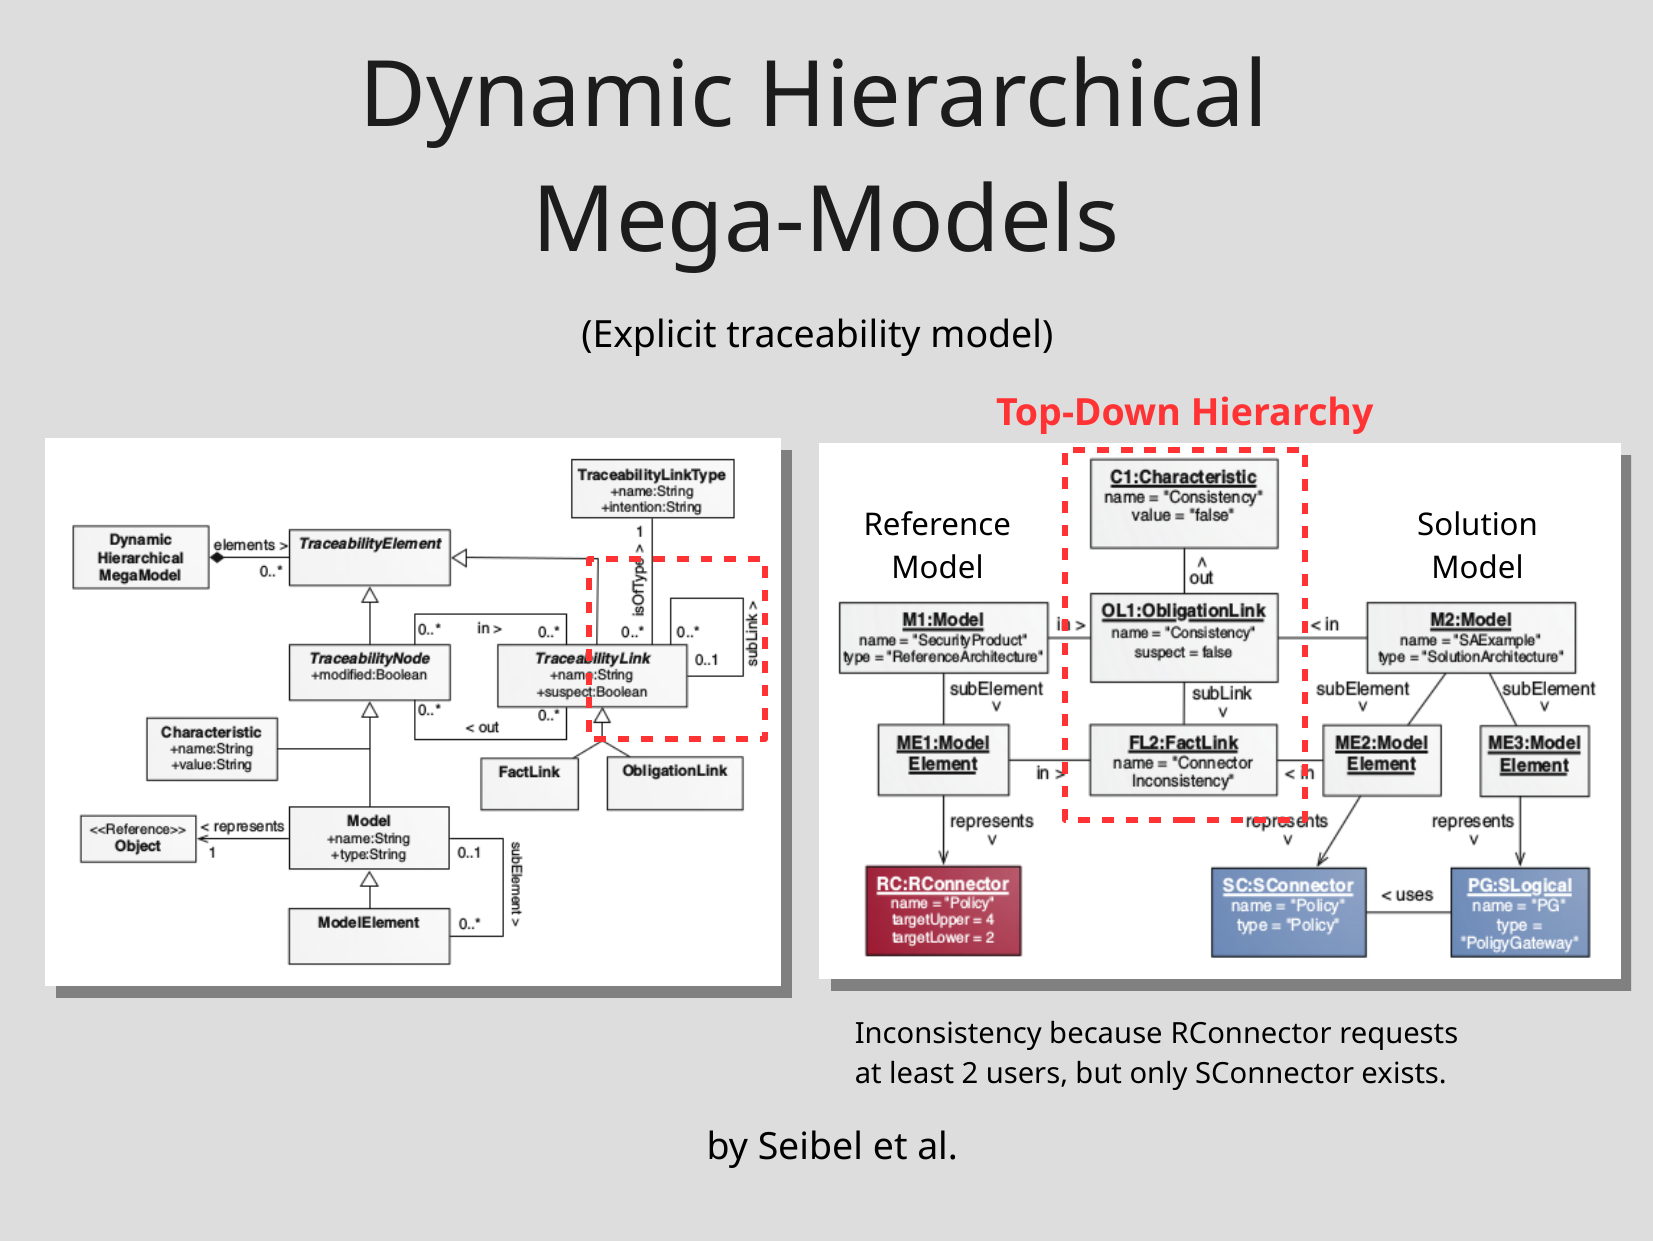

# Dynamic Hierarchical Mega-Models
(Explicit traceability model)
Top-Down Hierarchy
Reference Model
Solution Model
Inconsistency because RConnector requests
at least 2 users, but only SConnector exists.
by Seibel et al.